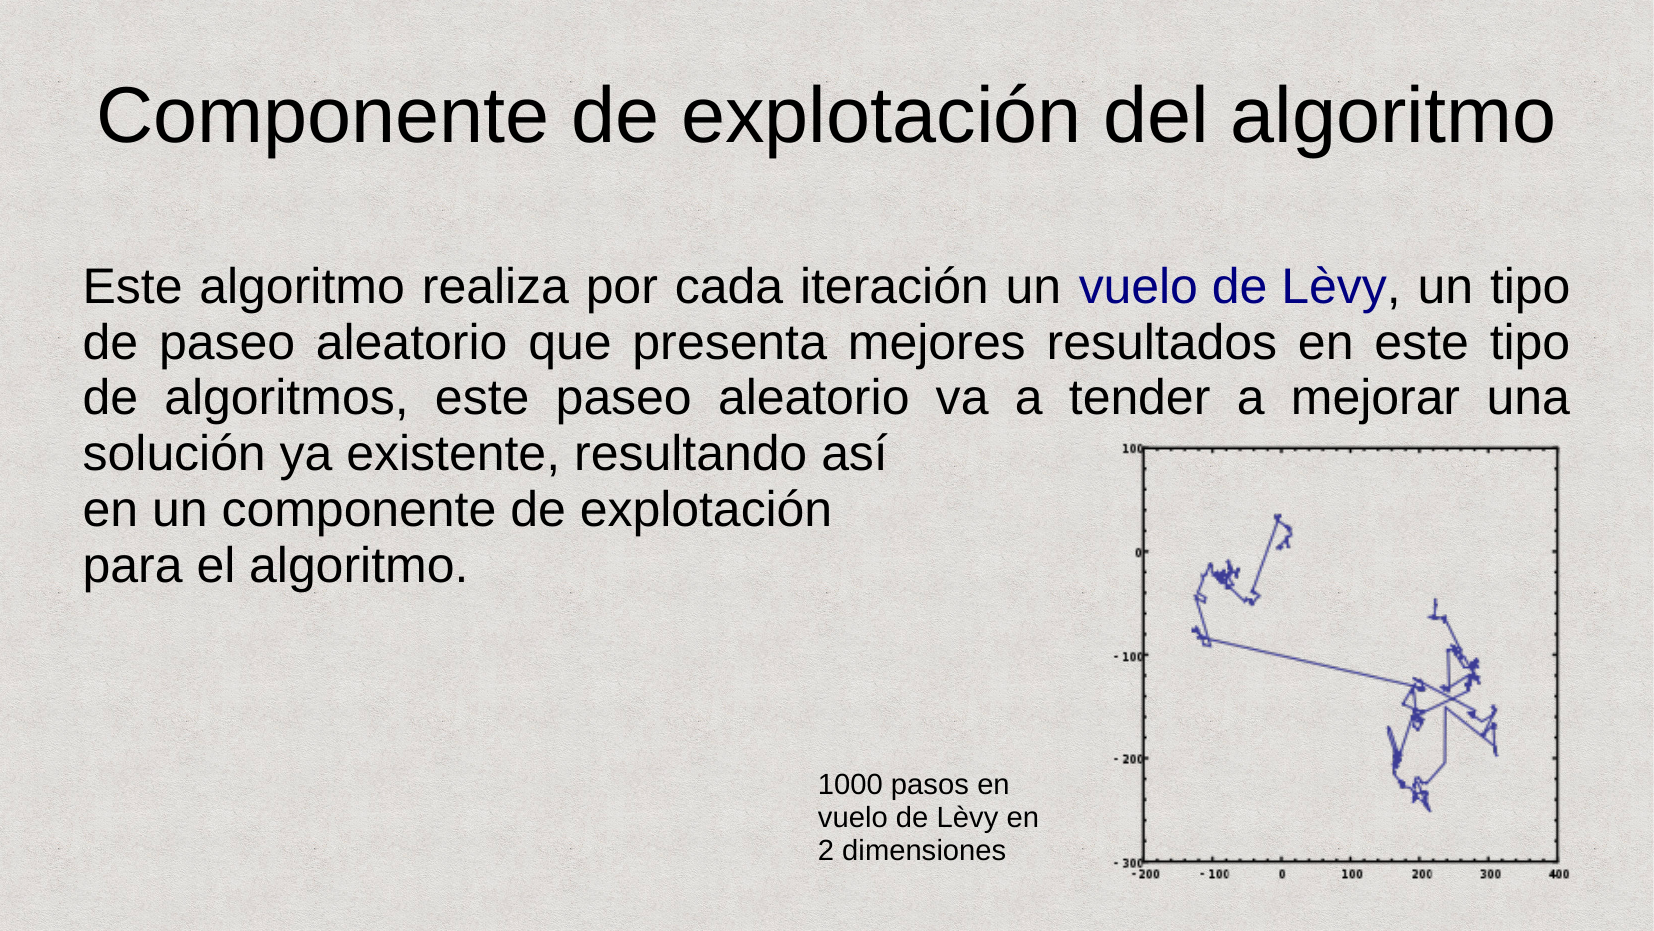

# Componente de explotación del algoritmo
Este algoritmo realiza por cada iteración un vuelo de Lèvy, un tipo de paseo aleatorio que presenta mejores resultados en este tipo de algoritmos, este paseo aleatorio va a tender a mejorar una solución ya existente, resultando así
en un componente de explotación
para el algoritmo.
1000 pasos en vuelo de Lèvy en 2 dimensiones